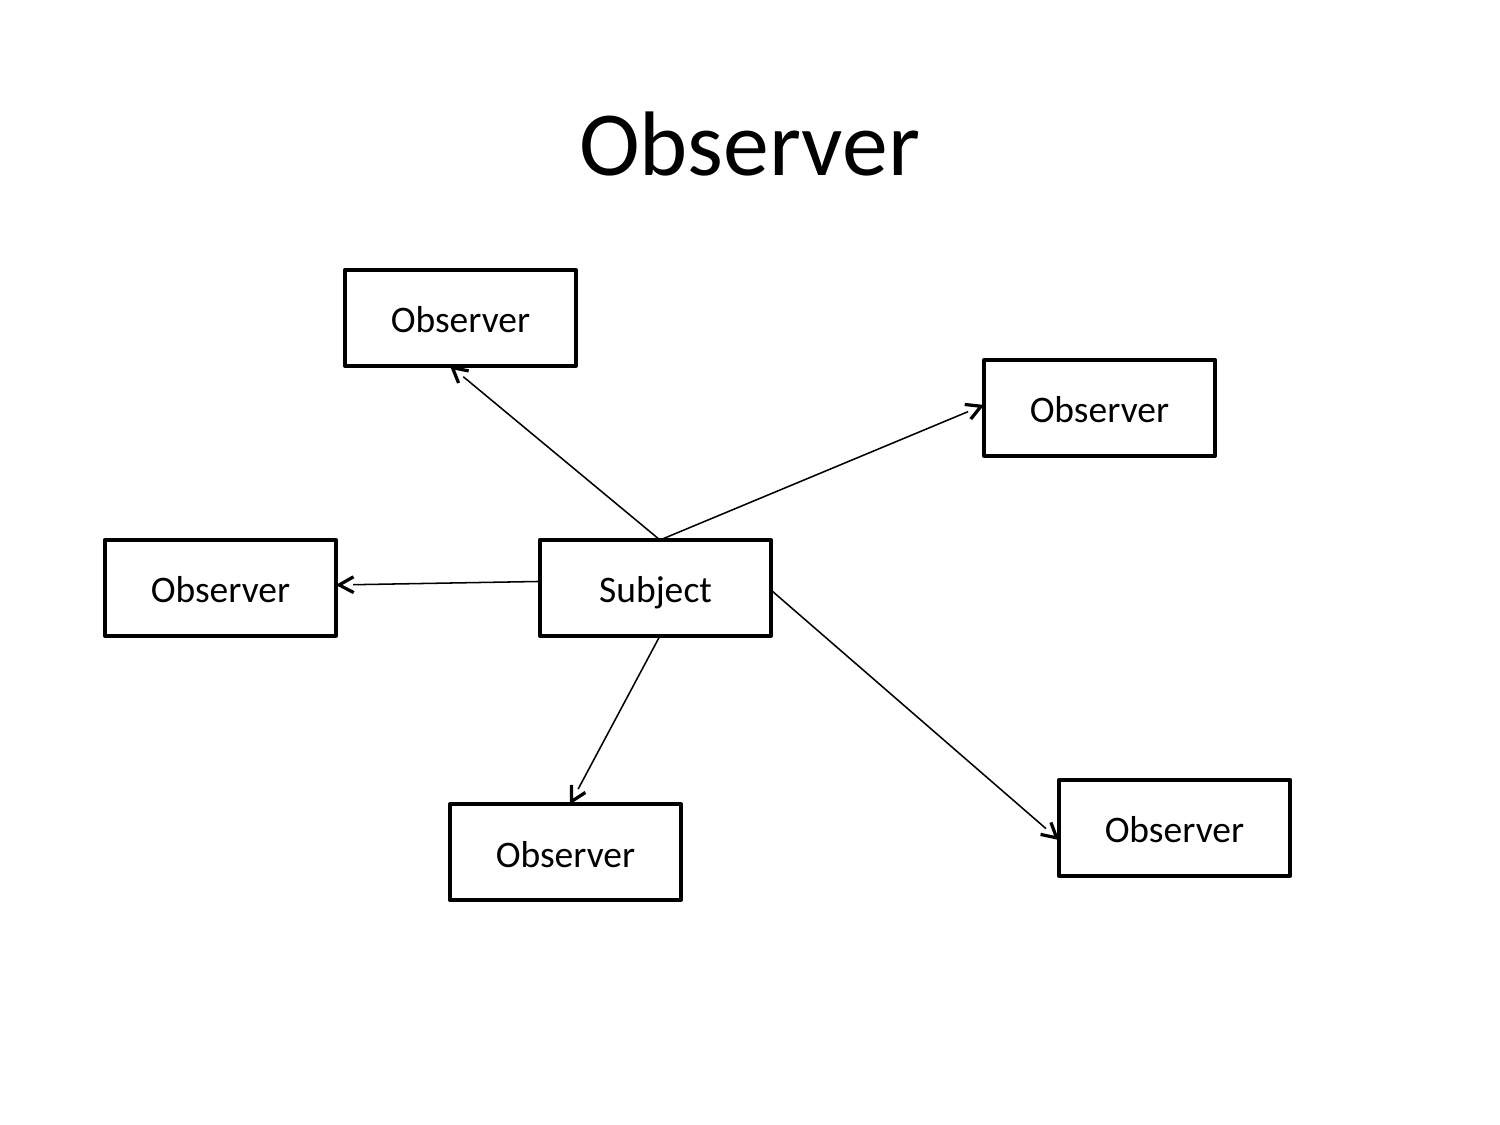

# Observer
Observer
Observer
Observer
Subject
Observer
Observer